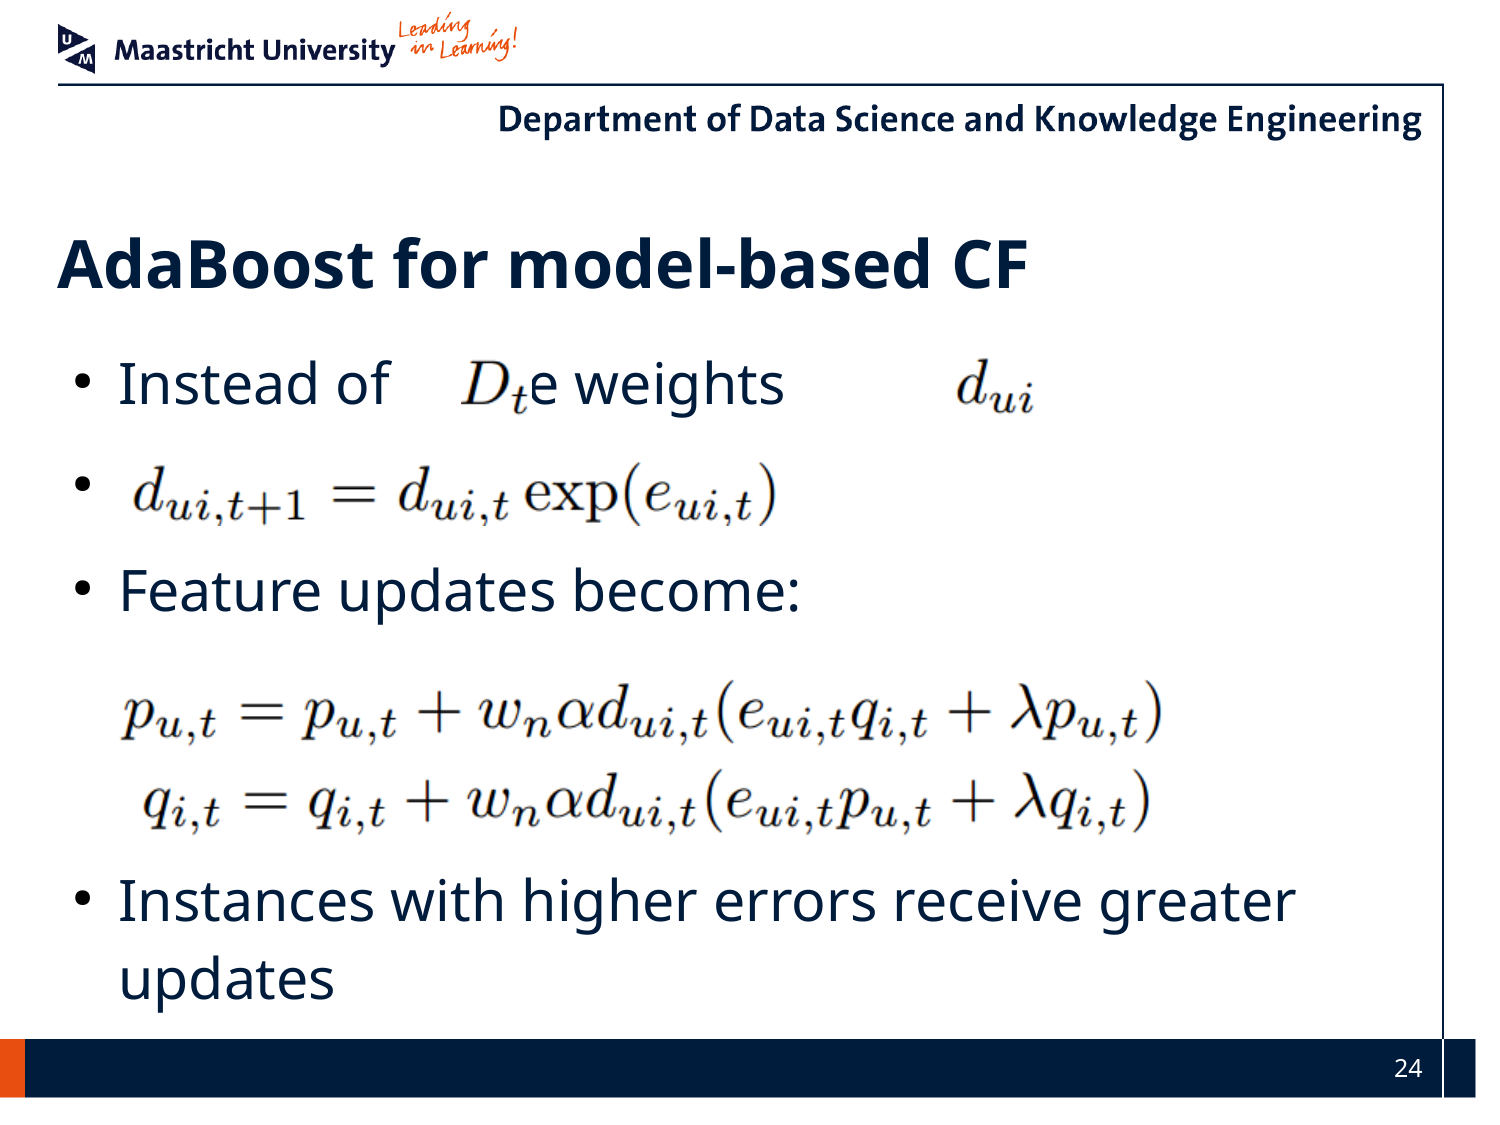

# AdaBoost for model-based CF
Instead of use weights
Feature updates become:
Instances with higher errors receive greater updates